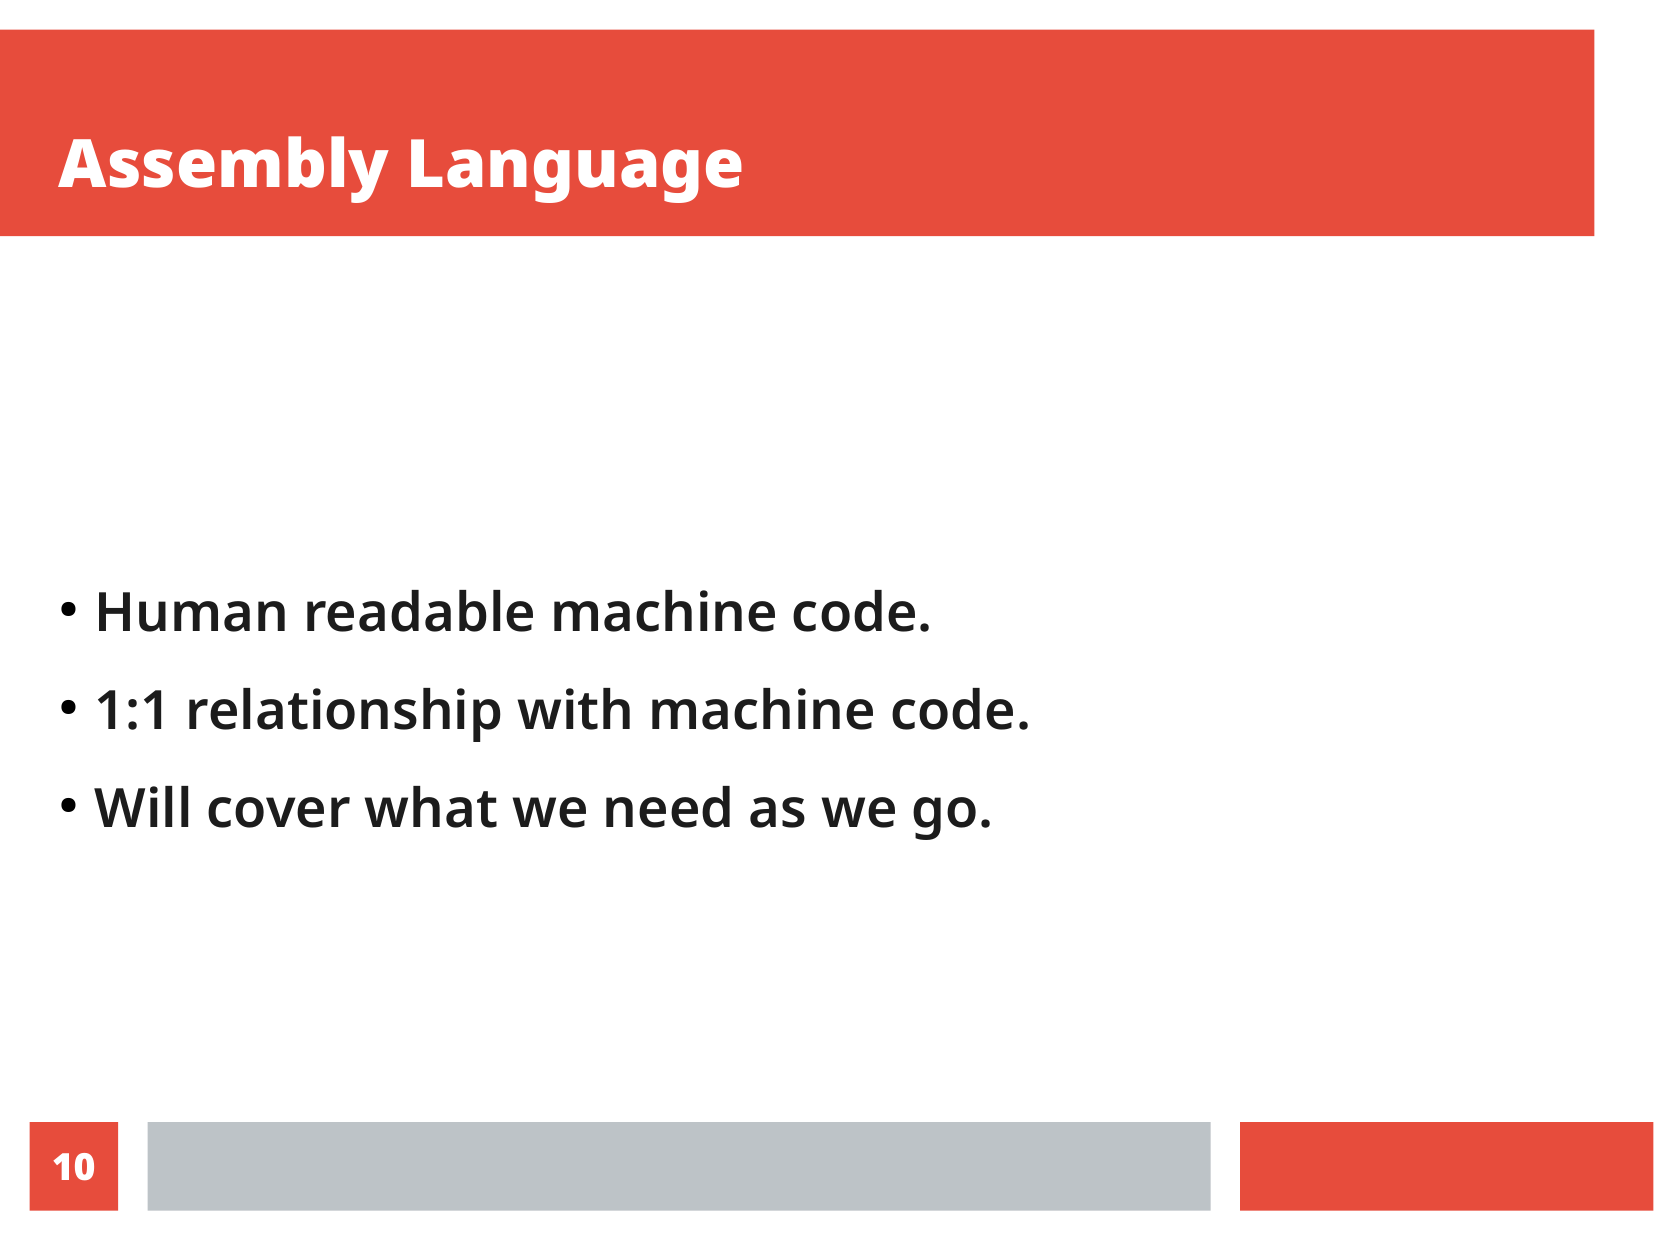

# Assembly Language
Human readable machine code.
1:1 relationship with machine code.
Will cover what we need as we go.
10